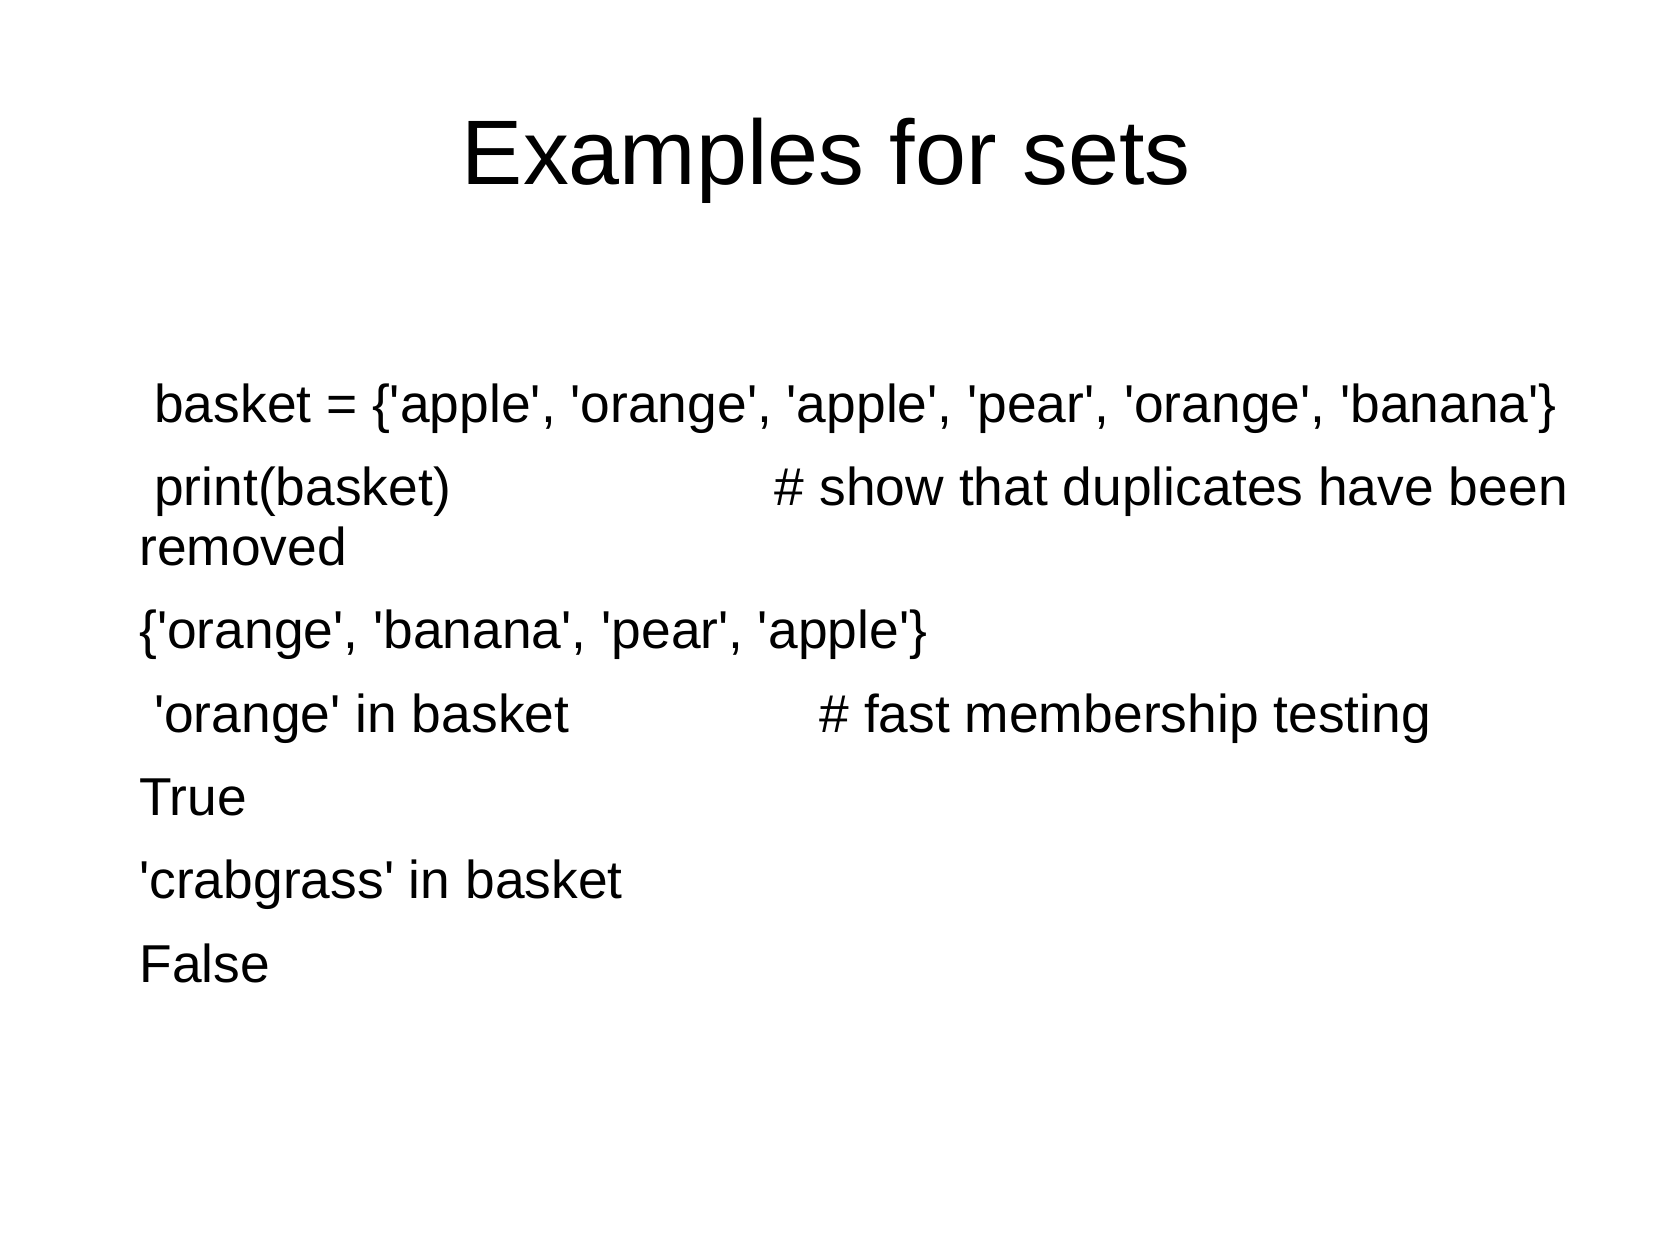

# Examples for sets
 basket = {'apple', 'orange', 'apple', 'pear', 'orange', 'banana'}
 print(basket) # show that duplicates have been removed
{'orange', 'banana', 'pear', 'apple'}
 'orange' in basket # fast membership testing
True
'crabgrass' in basket
False